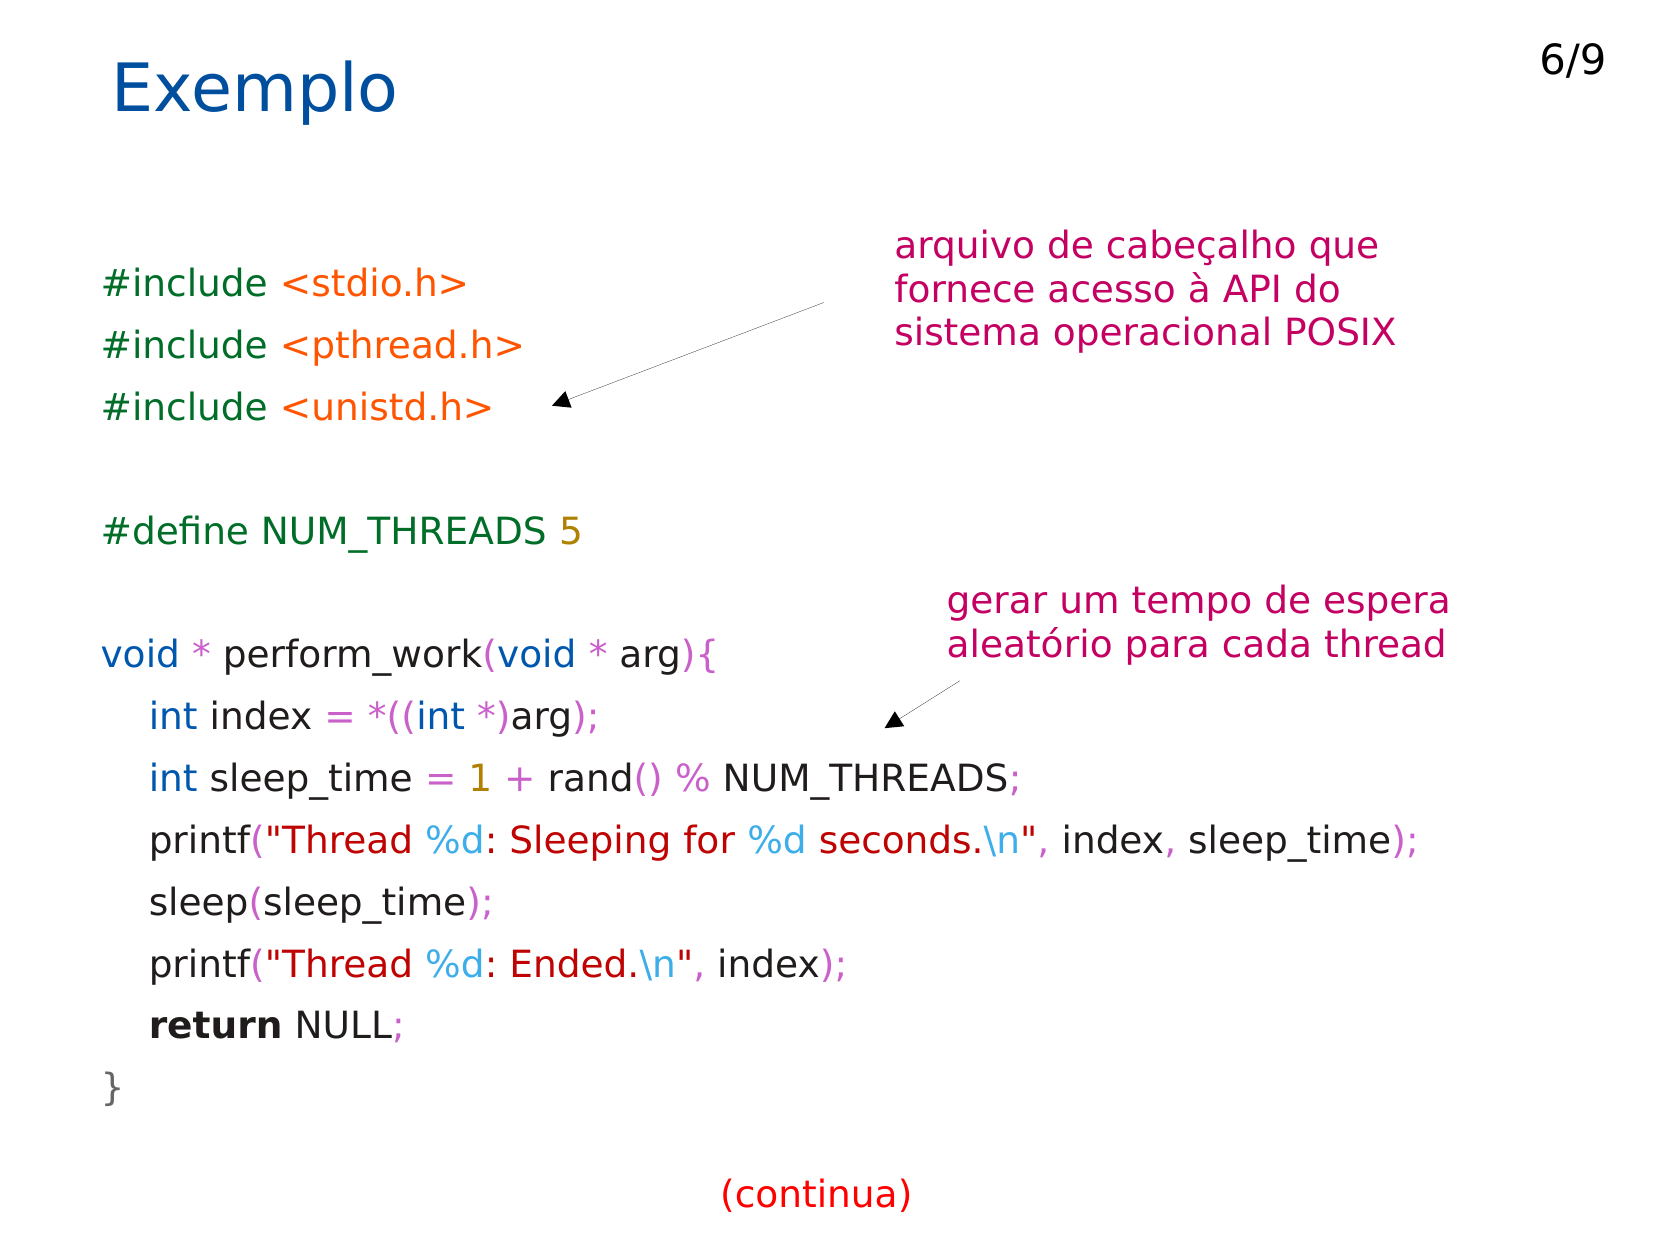

# Exemplo
6
arquivo de cabeçalho que fornece acesso à API do sistema operacional POSIX
#include <stdio.h>
#include <pthread.h>
#include <unistd.h>
#define NUM_THREADS 5
void * perform_work(void * arg){
 int index = *((int *)arg);
 int sleep_time = 1 + rand() % NUM_THREADS;
 printf("Thread %d: Sleeping for %d seconds.\n", index, sleep_time);
 sleep(sleep_time);
 printf("Thread %d: Ended.\n", index);
 return NULL;
}
gerar um tempo de espera aleatório para cada thread
(continua)